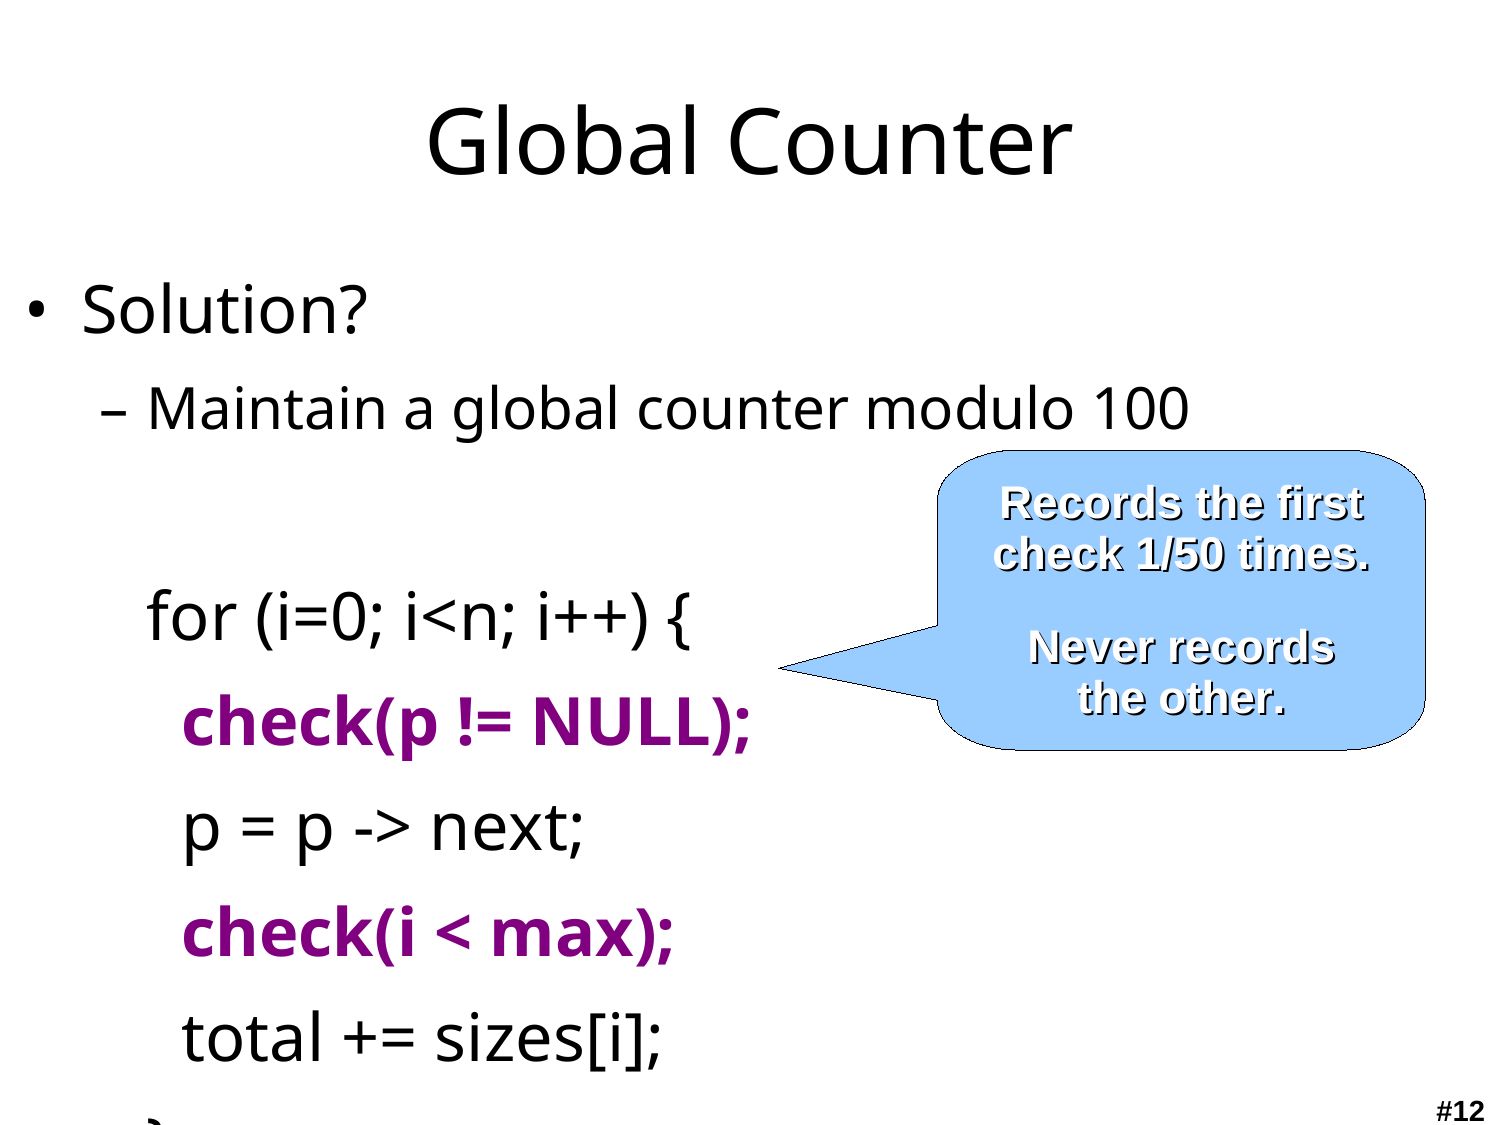

# Global Counter
Solution?
Maintain a global counter modulo 100
for (i=0; i<n; i++) {
 check(p != NULL);
 p = p -> next;
 check(i < max);
 total += sizes[i];
}
Records the first
check 1/50 times.
Never records
the other.
12